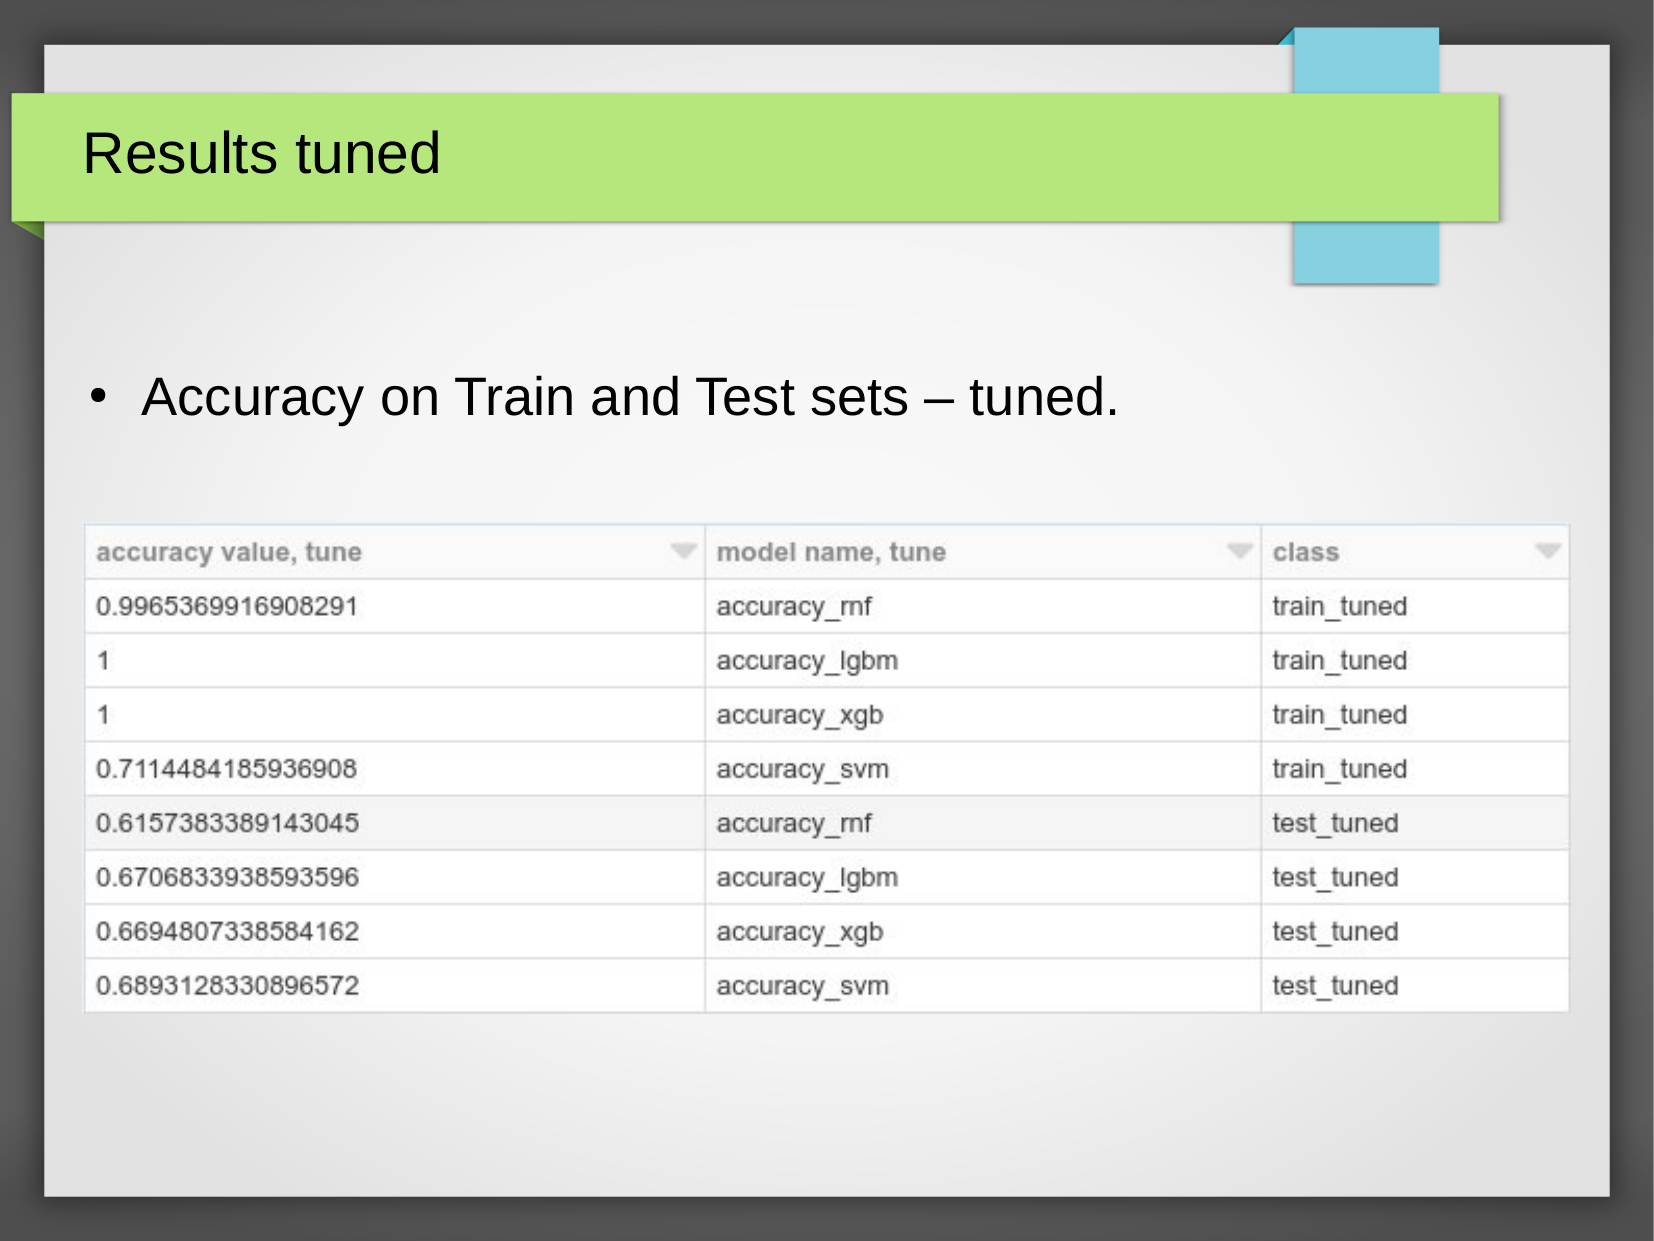

# Results tuned
Accuracy on Train and Test sets – tuned.